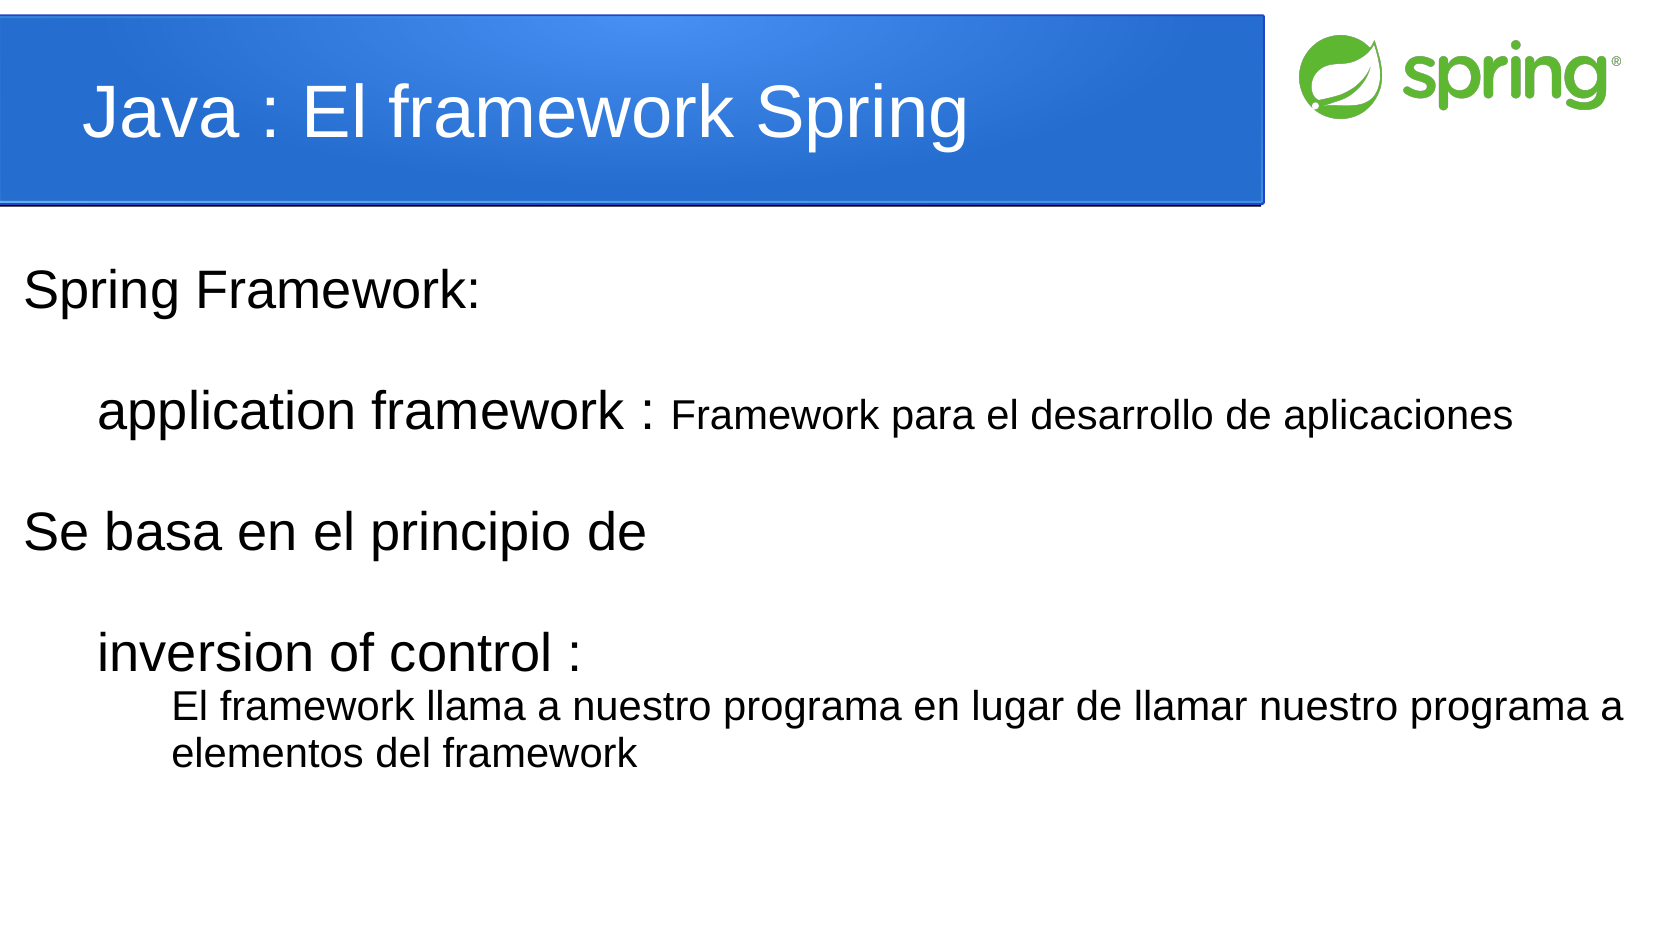

# Java : El framework Spring
Spring Framework:
	application framework : Framework para el desarrollo de aplicaciones
Se basa en el principio de
	inversion of control :
		El framework llama a nuestro programa en lugar de llamar nuestro programa a
		elementos del framework